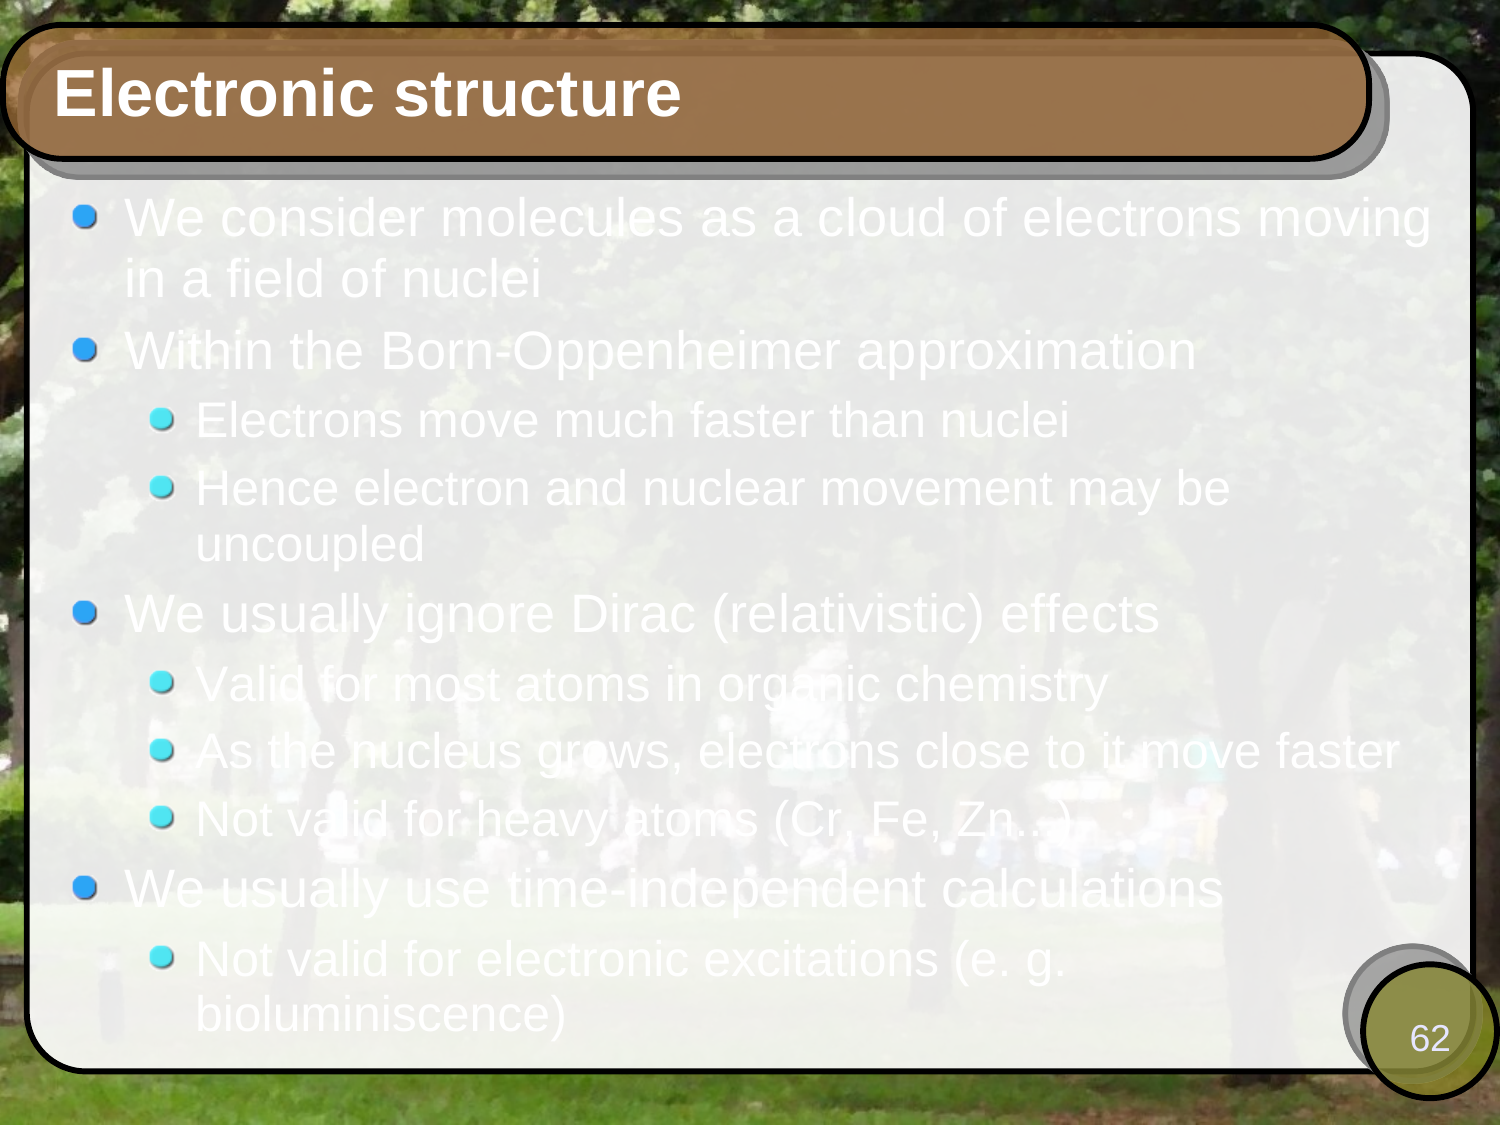

# Electronic structure
We consider molecules as a cloud of electrons moving in a field of nuclei
Within the Born-Oppenheimer approximation
Electrons move much faster than nuclei
Hence electron and nuclear movement may be uncoupled
We usually ignore Dirac (relativistic) effects
Valid for most atoms in organic chemistry
As the nucleus grows, electrons close to it move faster
Not valid for heavy atoms (Cr, Fe, Zn...)
We usually use time-independent calculations
Not valid for electronic excitations (e. g. bioluminiscence)
62